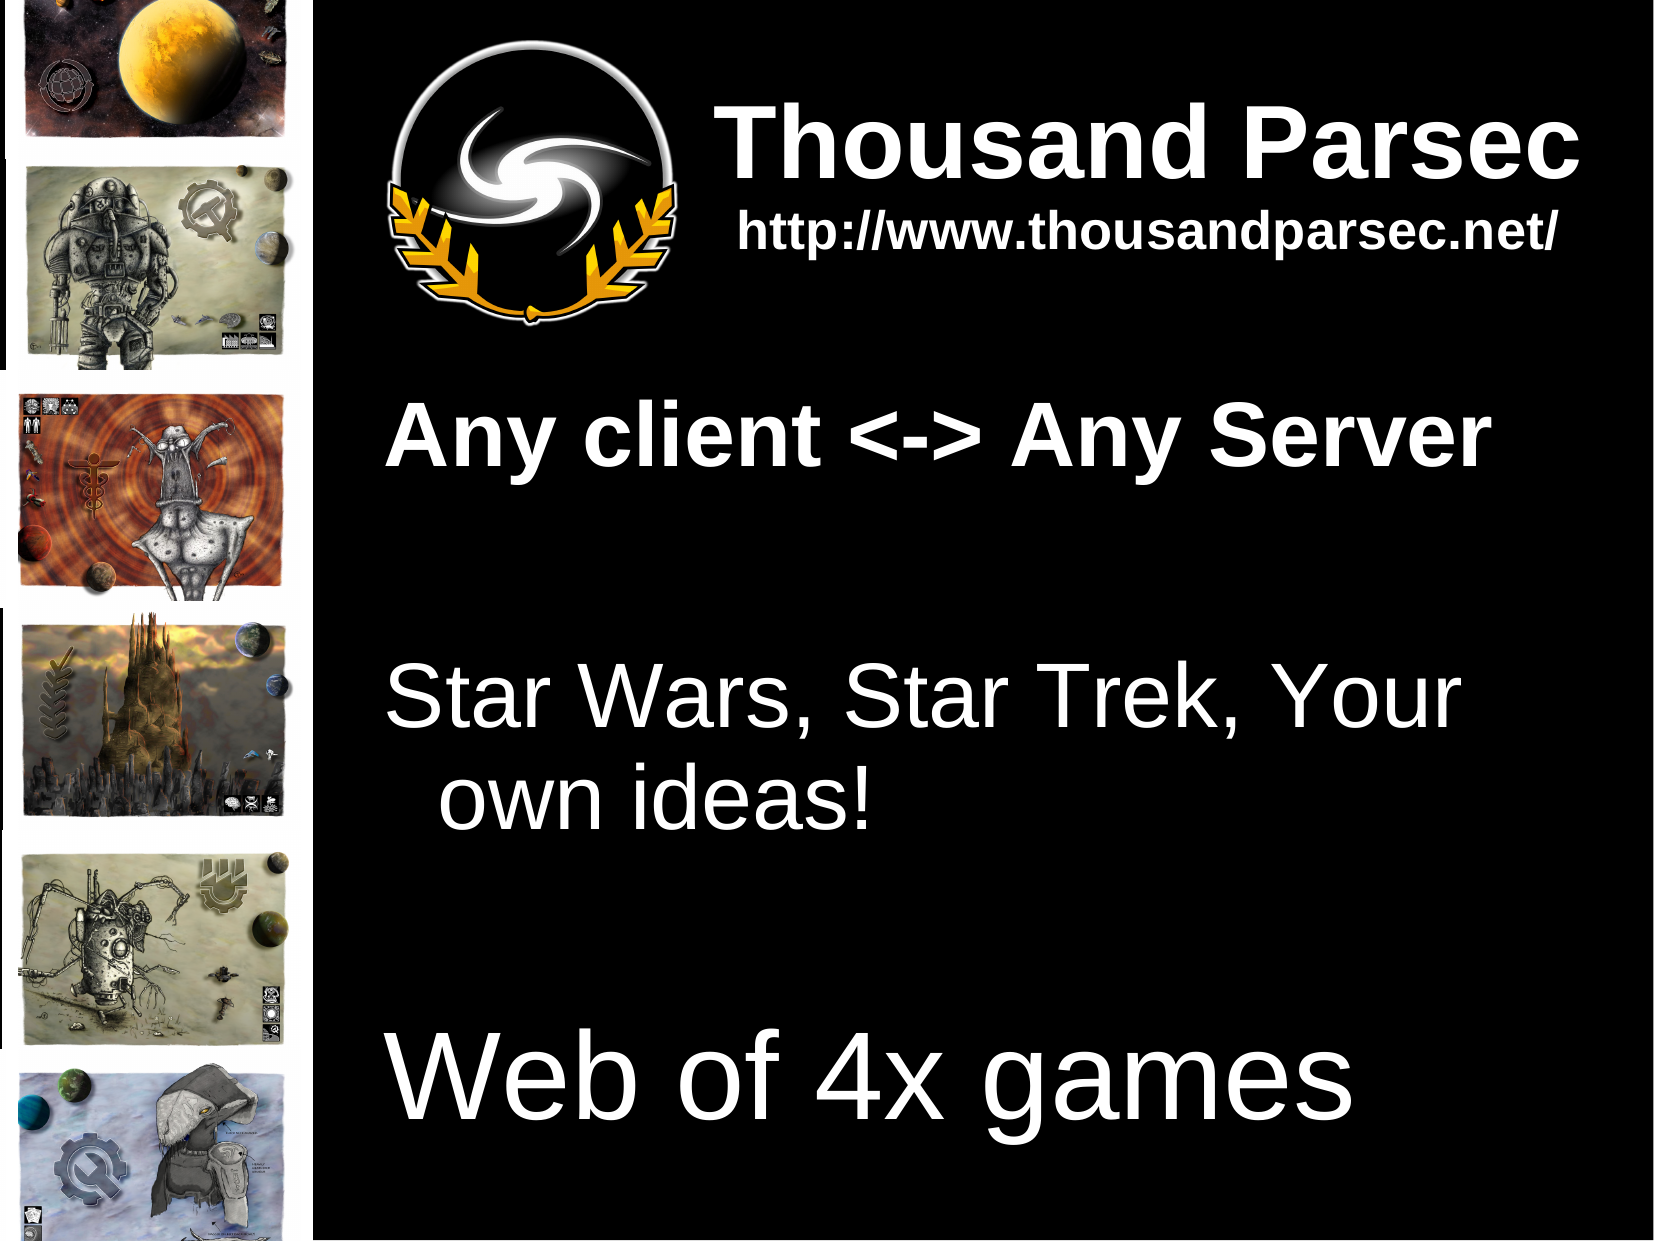

Thousand Parsec
http://www.thousandparsec.net/
# Any client <-> Any Server
Star Wars, Star Trek, Your own ideas!
Web of 4x games